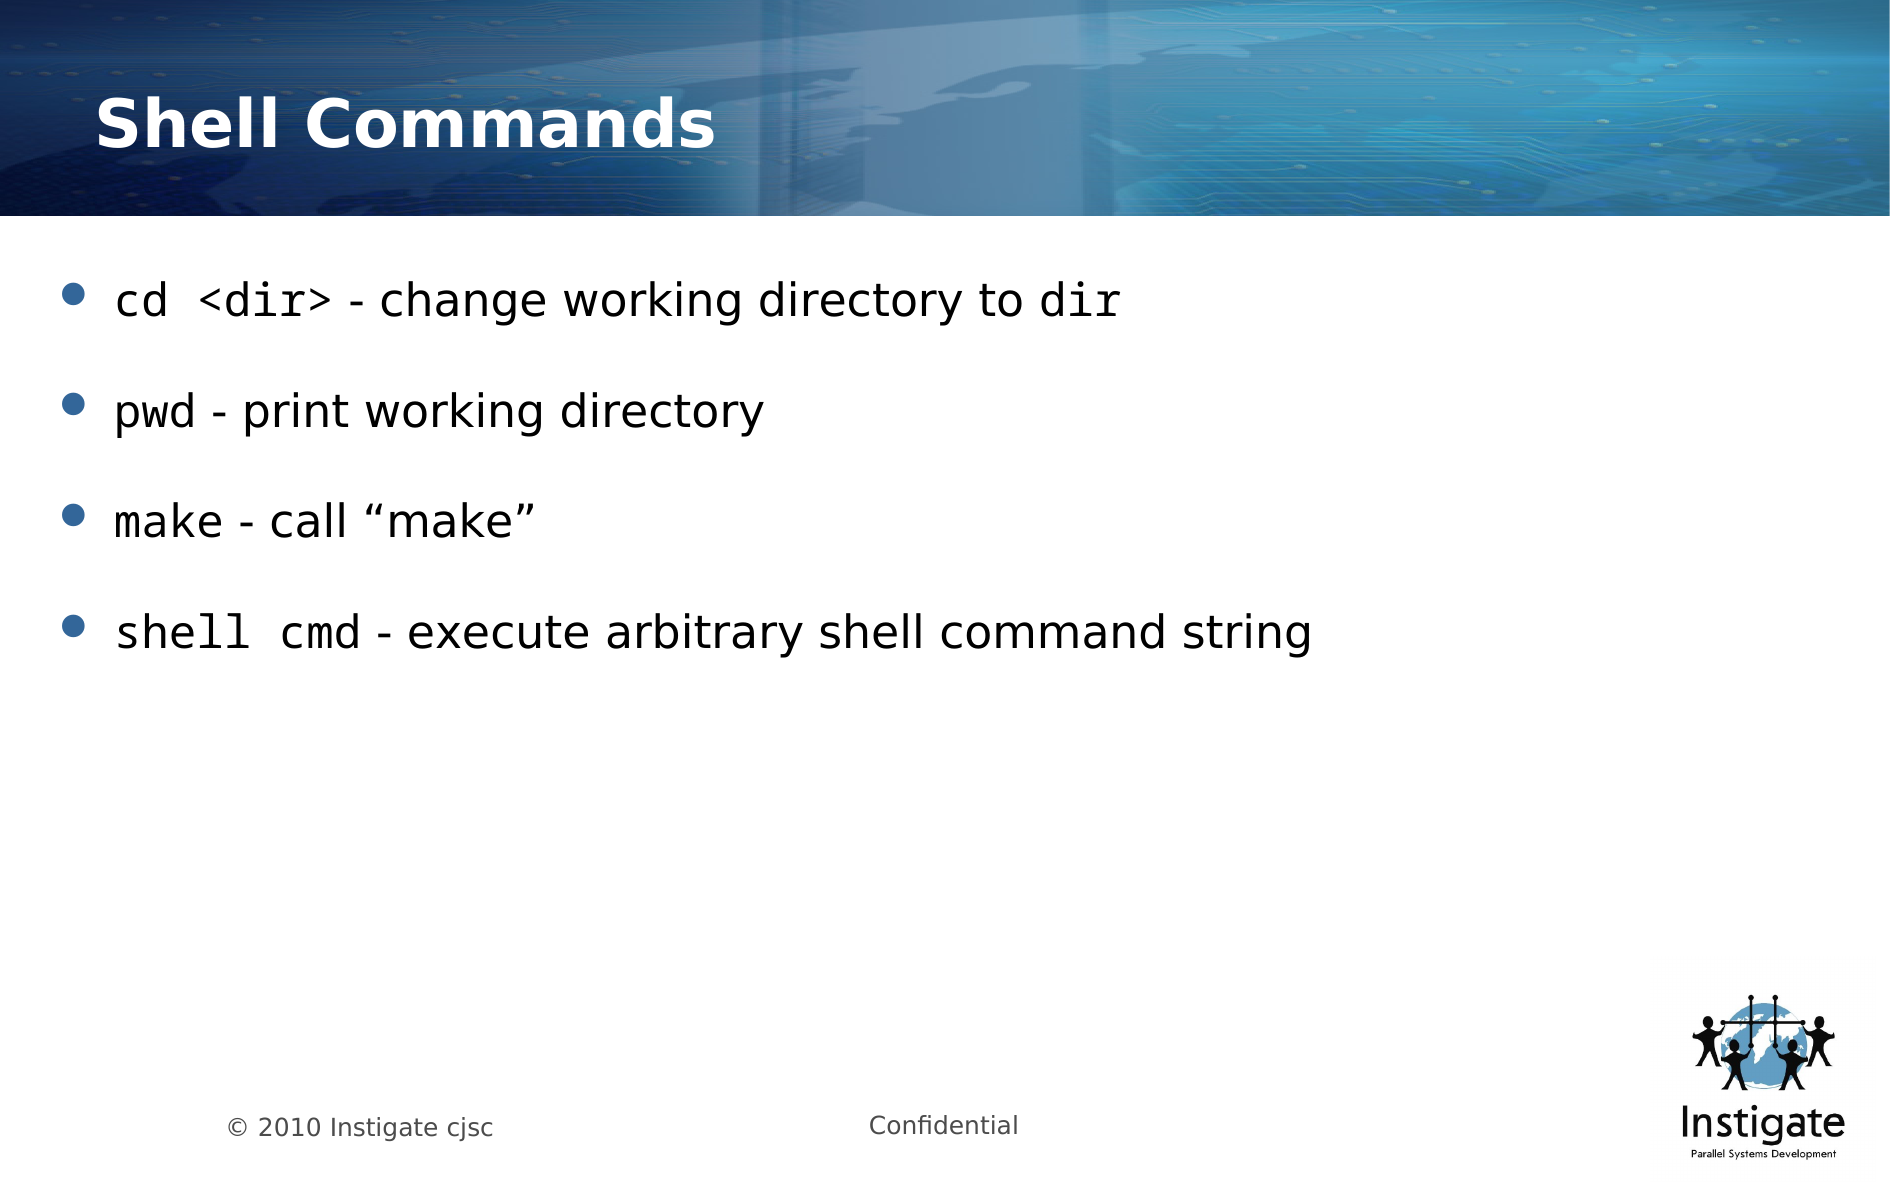

# Shell Commands
cd <dir> - change working directory to dir
pwd - print working directory
make - call “make”
shell cmd - execute arbitrary shell command string